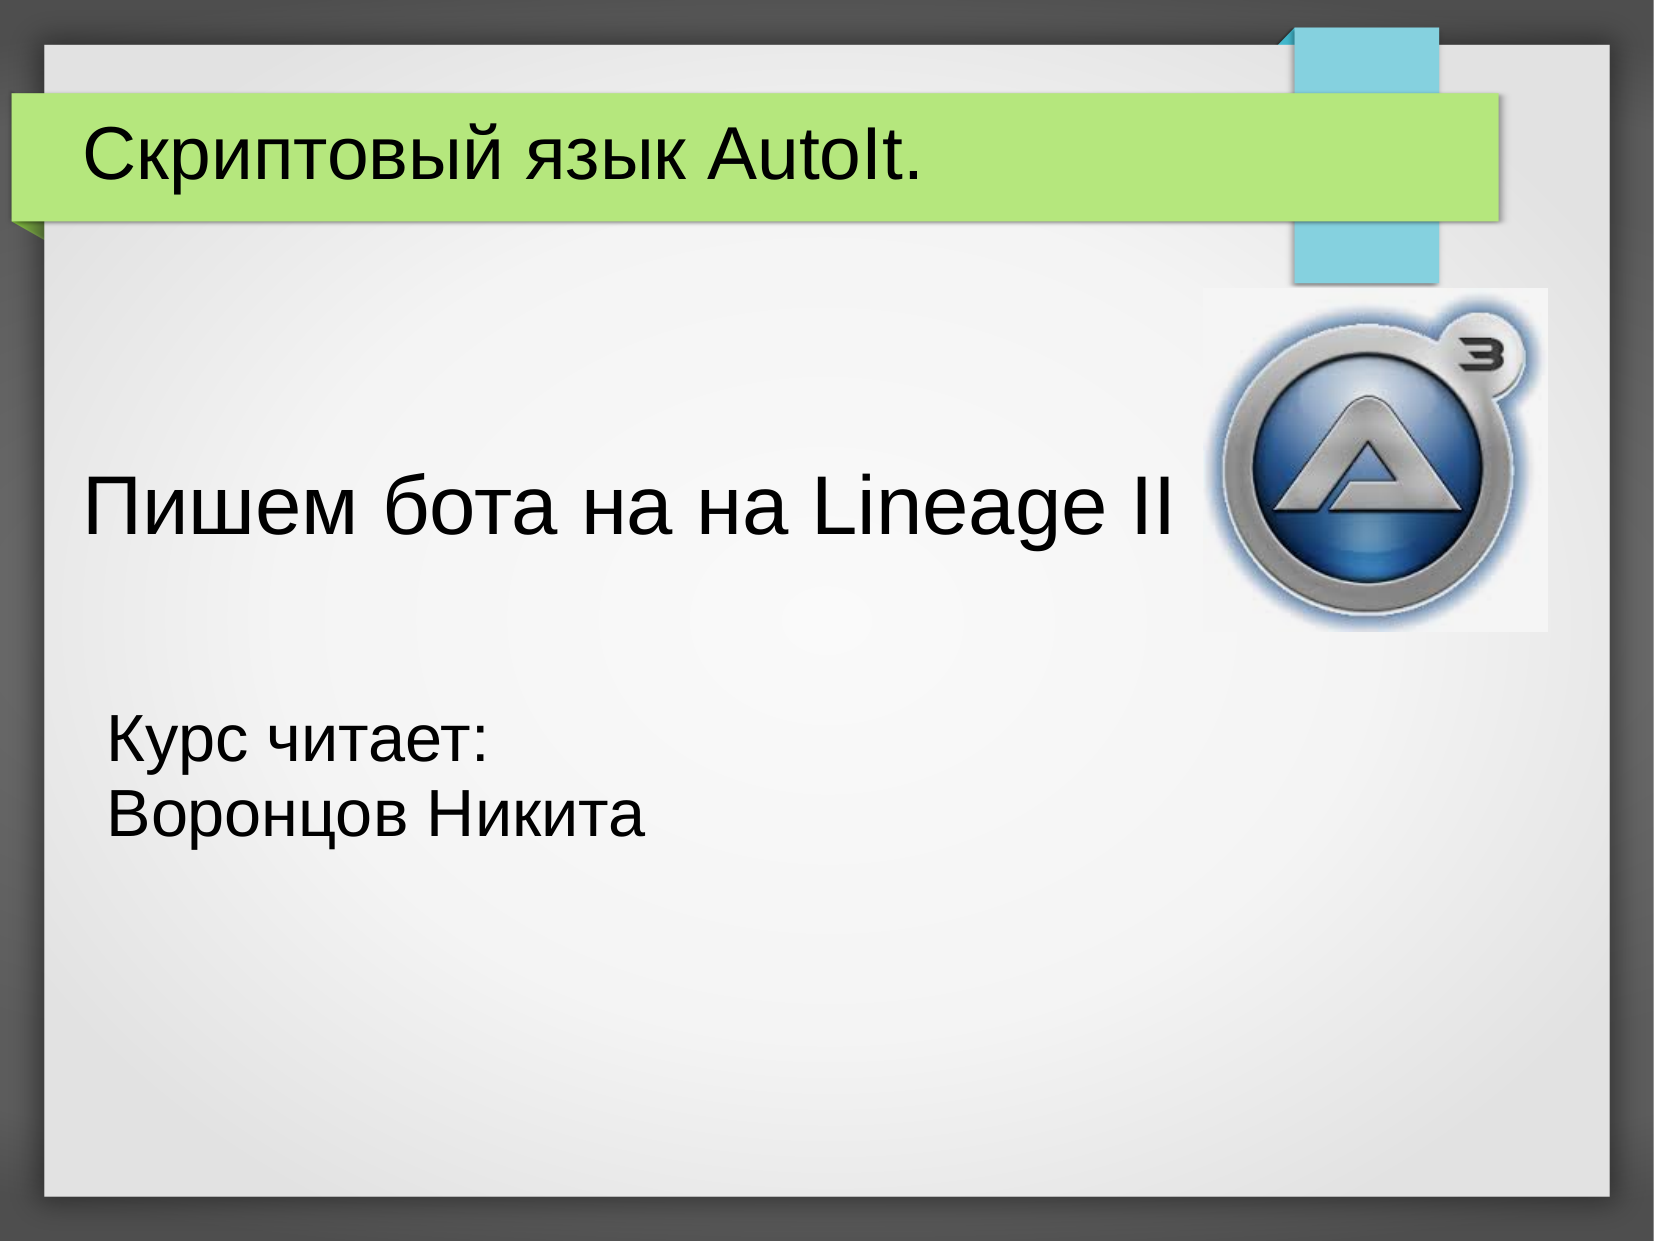

# Cкриптовый язык AutoIt.
Пишем бота на на Lineage II
Курс читает:
Воронцов Никита